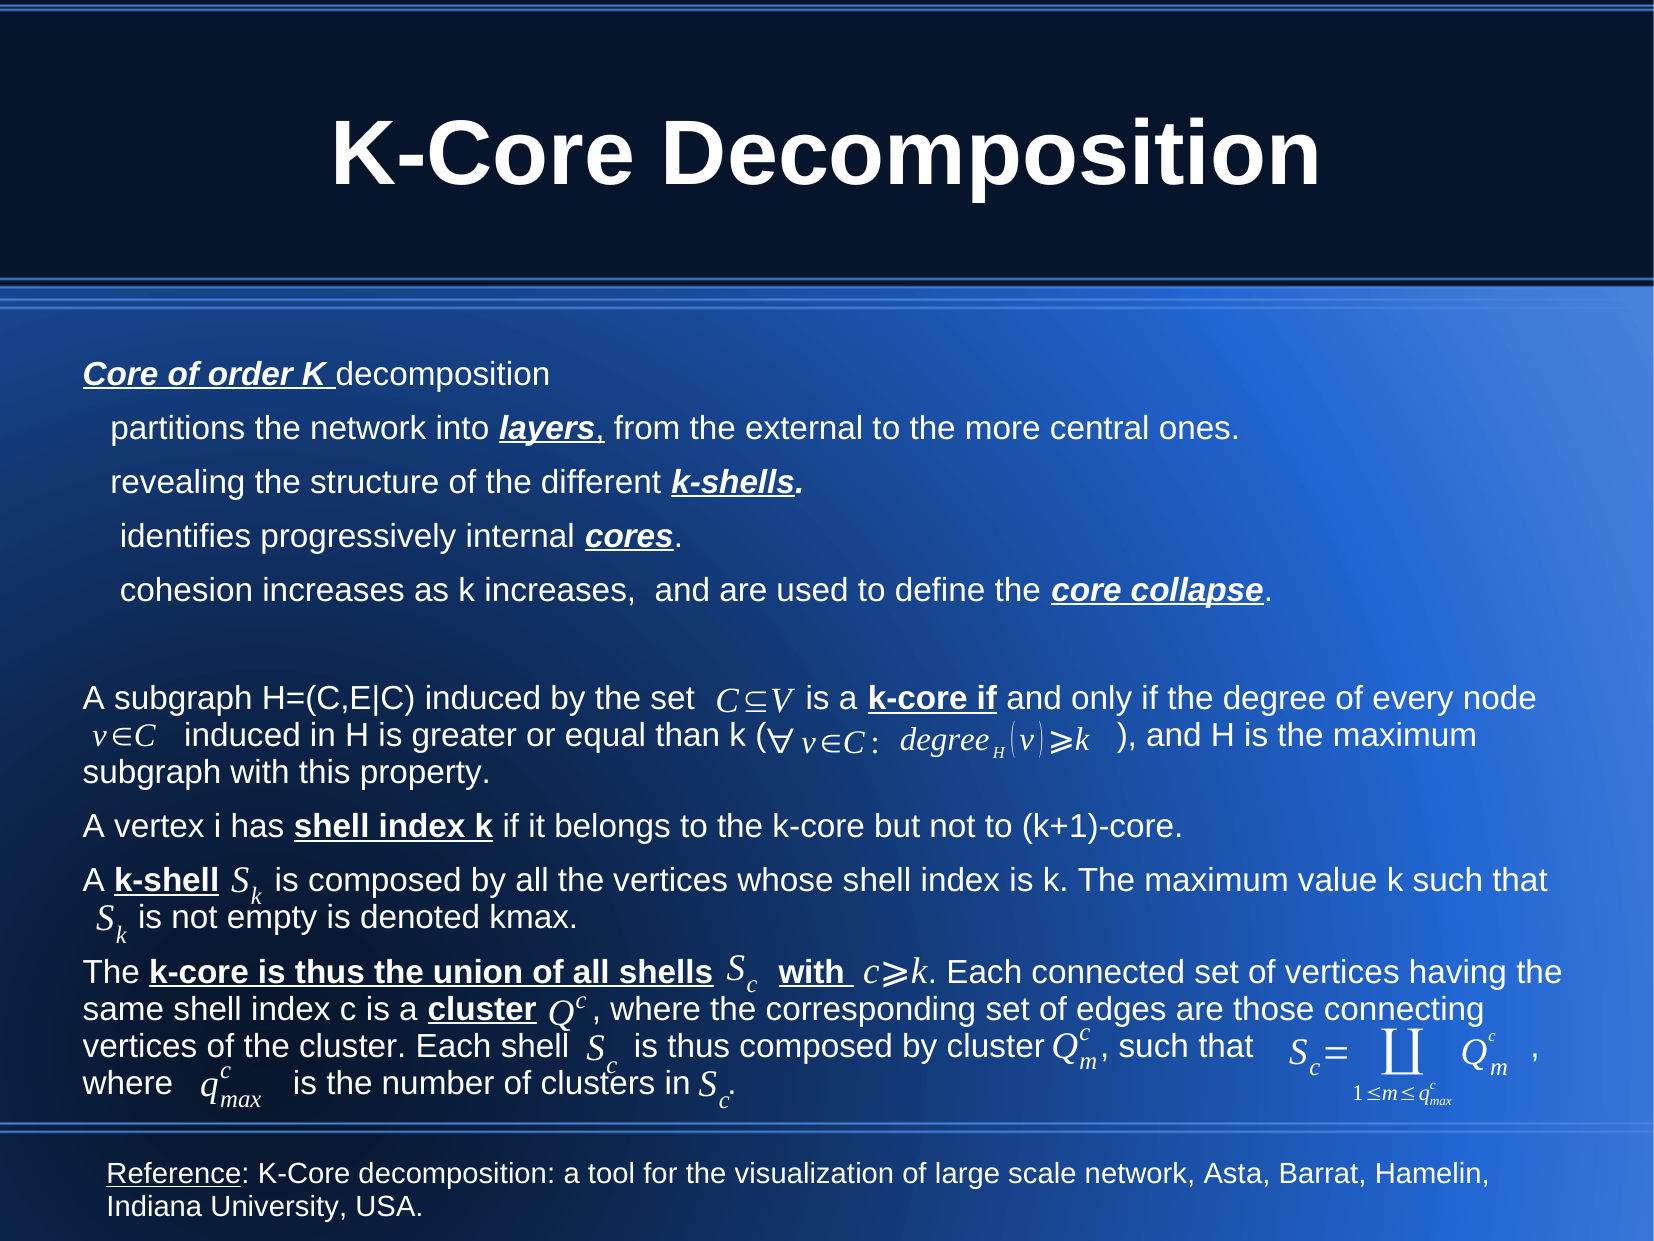

K-Core Decomposition
# Core of order K decomposition
 partitions the network into layers, from the external to the more central ones.
 revealing the structure of the different k-shells.
 identifies progressively internal cores.
 cohesion increases as k increases, and are used to define the core collapse.
A subgraph H=(C,E|C) induced by the set is a k-core if and only if the degree of every node induced in H is greater or equal than k ( ), and H is the maximum subgraph with this property.
A vertex i has shell index k if it belongs to the k-core but not to (k+1)-core.
A k-shell is composed by all the vertices whose shell index is k. The maximum value k such that is not empty is denoted kmax.
The k-core is thus the union of all shells with . Each connected set of vertices having the same shell index c is a cluster , where the corresponding set of edges are those connecting vertices of the cluster. Each shell is thus composed by cluster , such that , where is the number of clusters in .
Reference: K-Core decomposition: a tool for the visualization of large scale network, Asta, Barrat, Hamelin, Indiana University, USA.